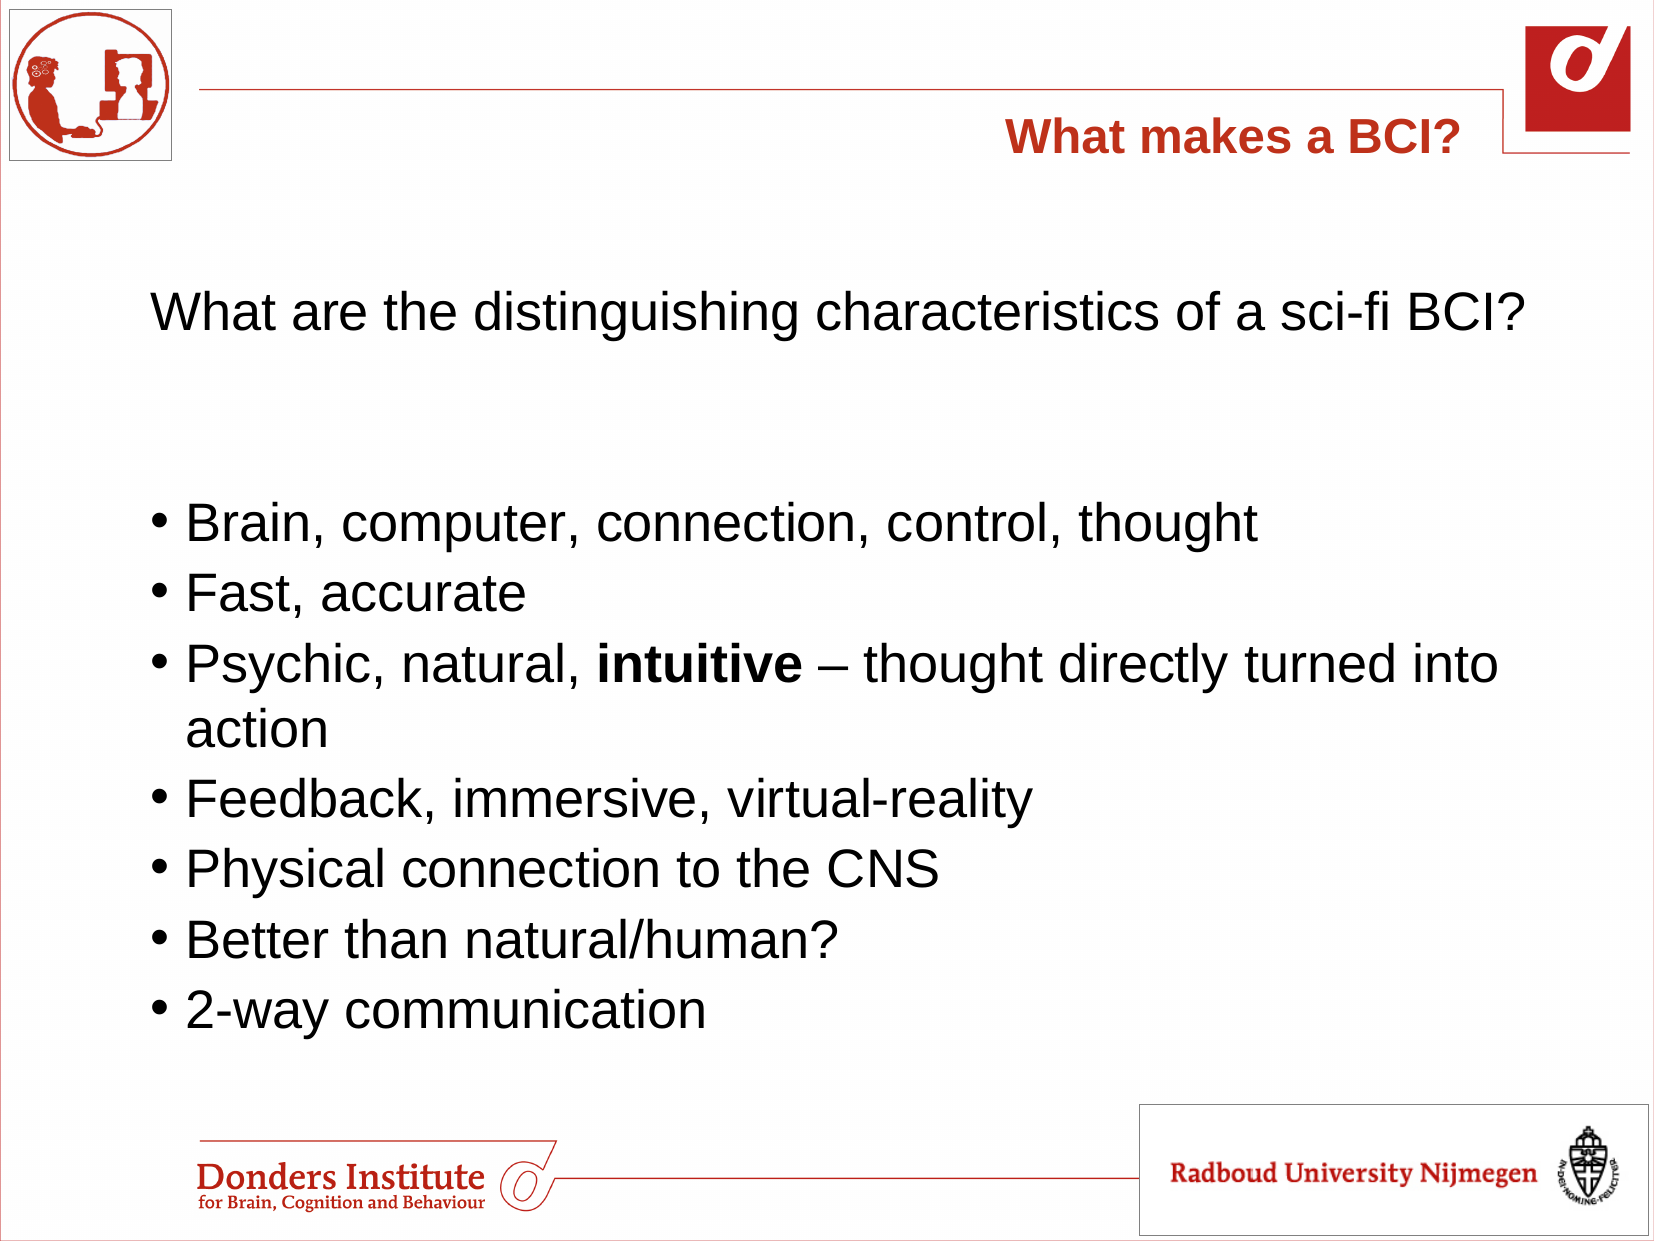

# What makes a BCI?
What are the distinguishing characteristics of a sci-fi BCI?
Brain, computer, connection, control, thought
Fast, accurate
Psychic, natural, intuitive – thought directly turned into action
Feedback, immersive, virtual-reality
Physical connection to the CNS
Better than natural/human?
2-way communication